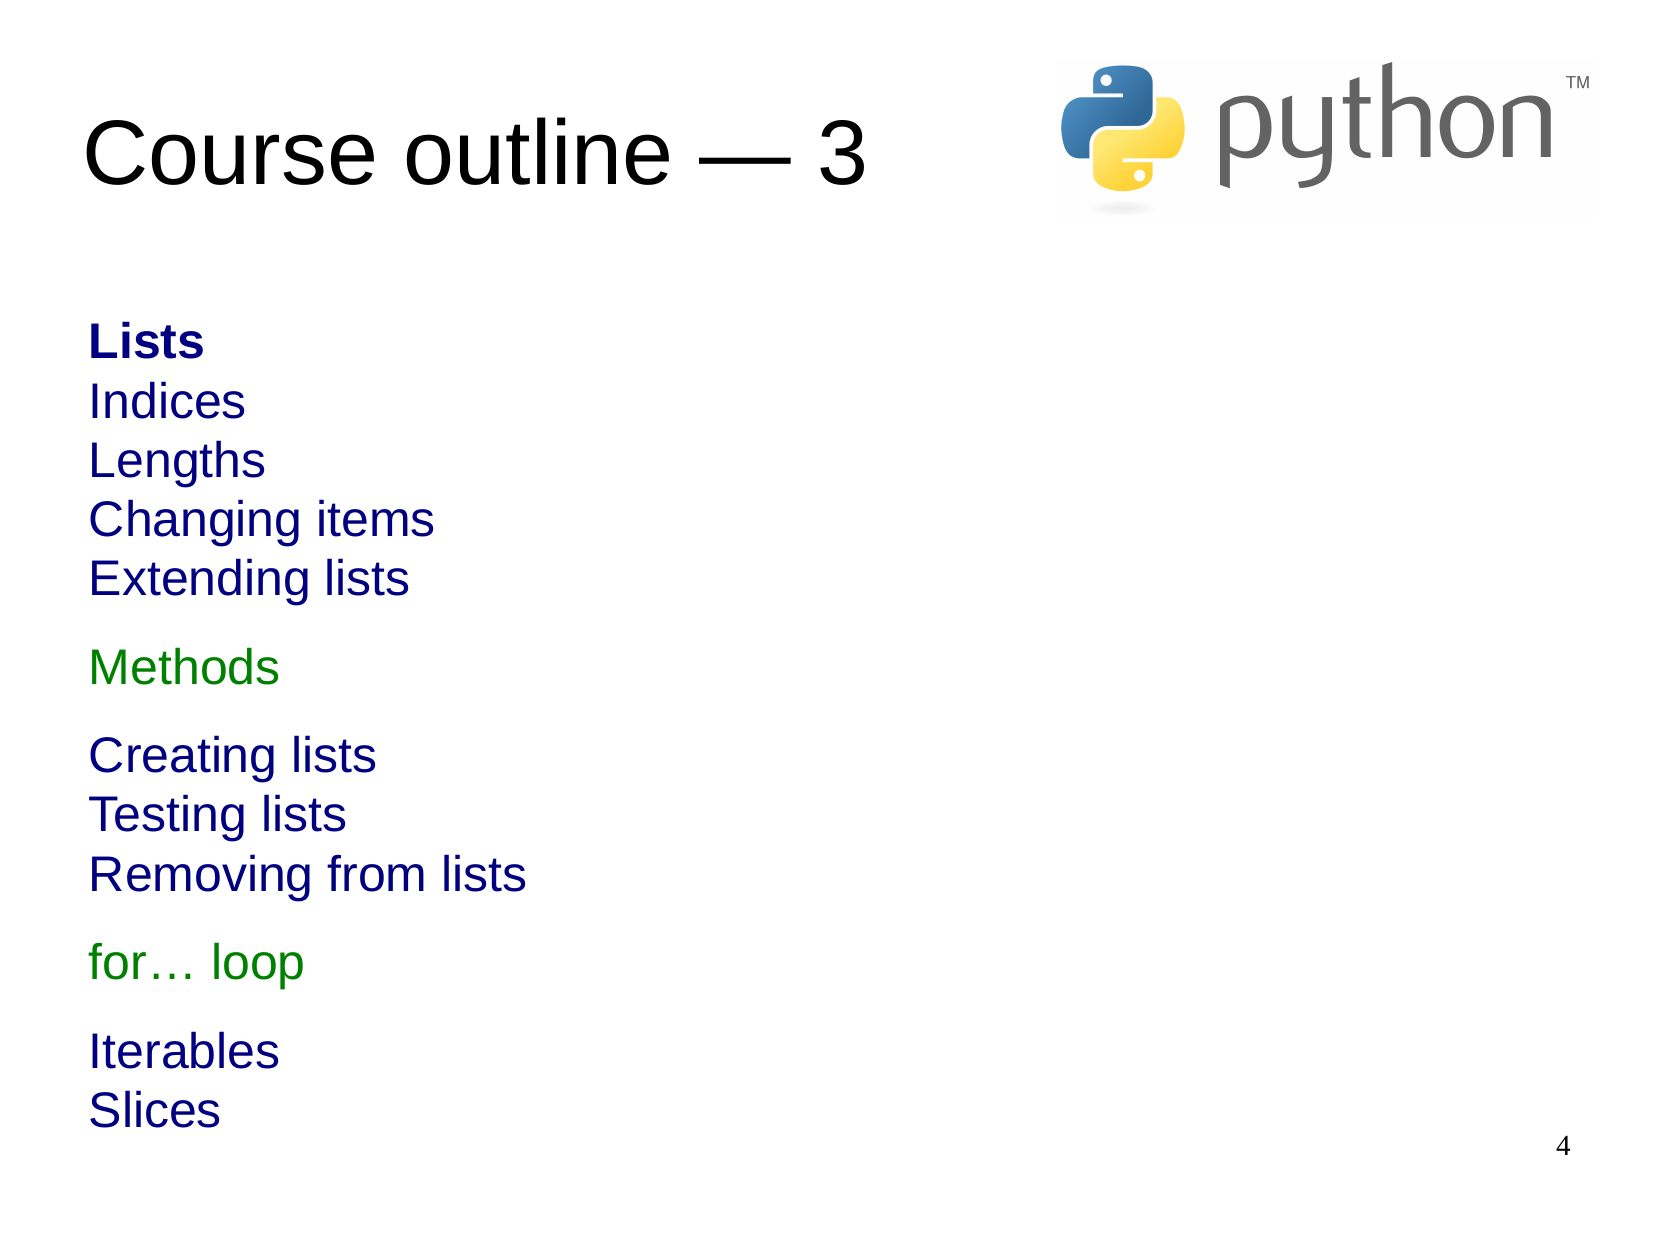

# Course outline ― 3
Lists
Indices
Lengths
Changing items
Extending lists
Methods
Creating lists
Testing lists
Removing from lists
for… loop
Iterables
Slices
4